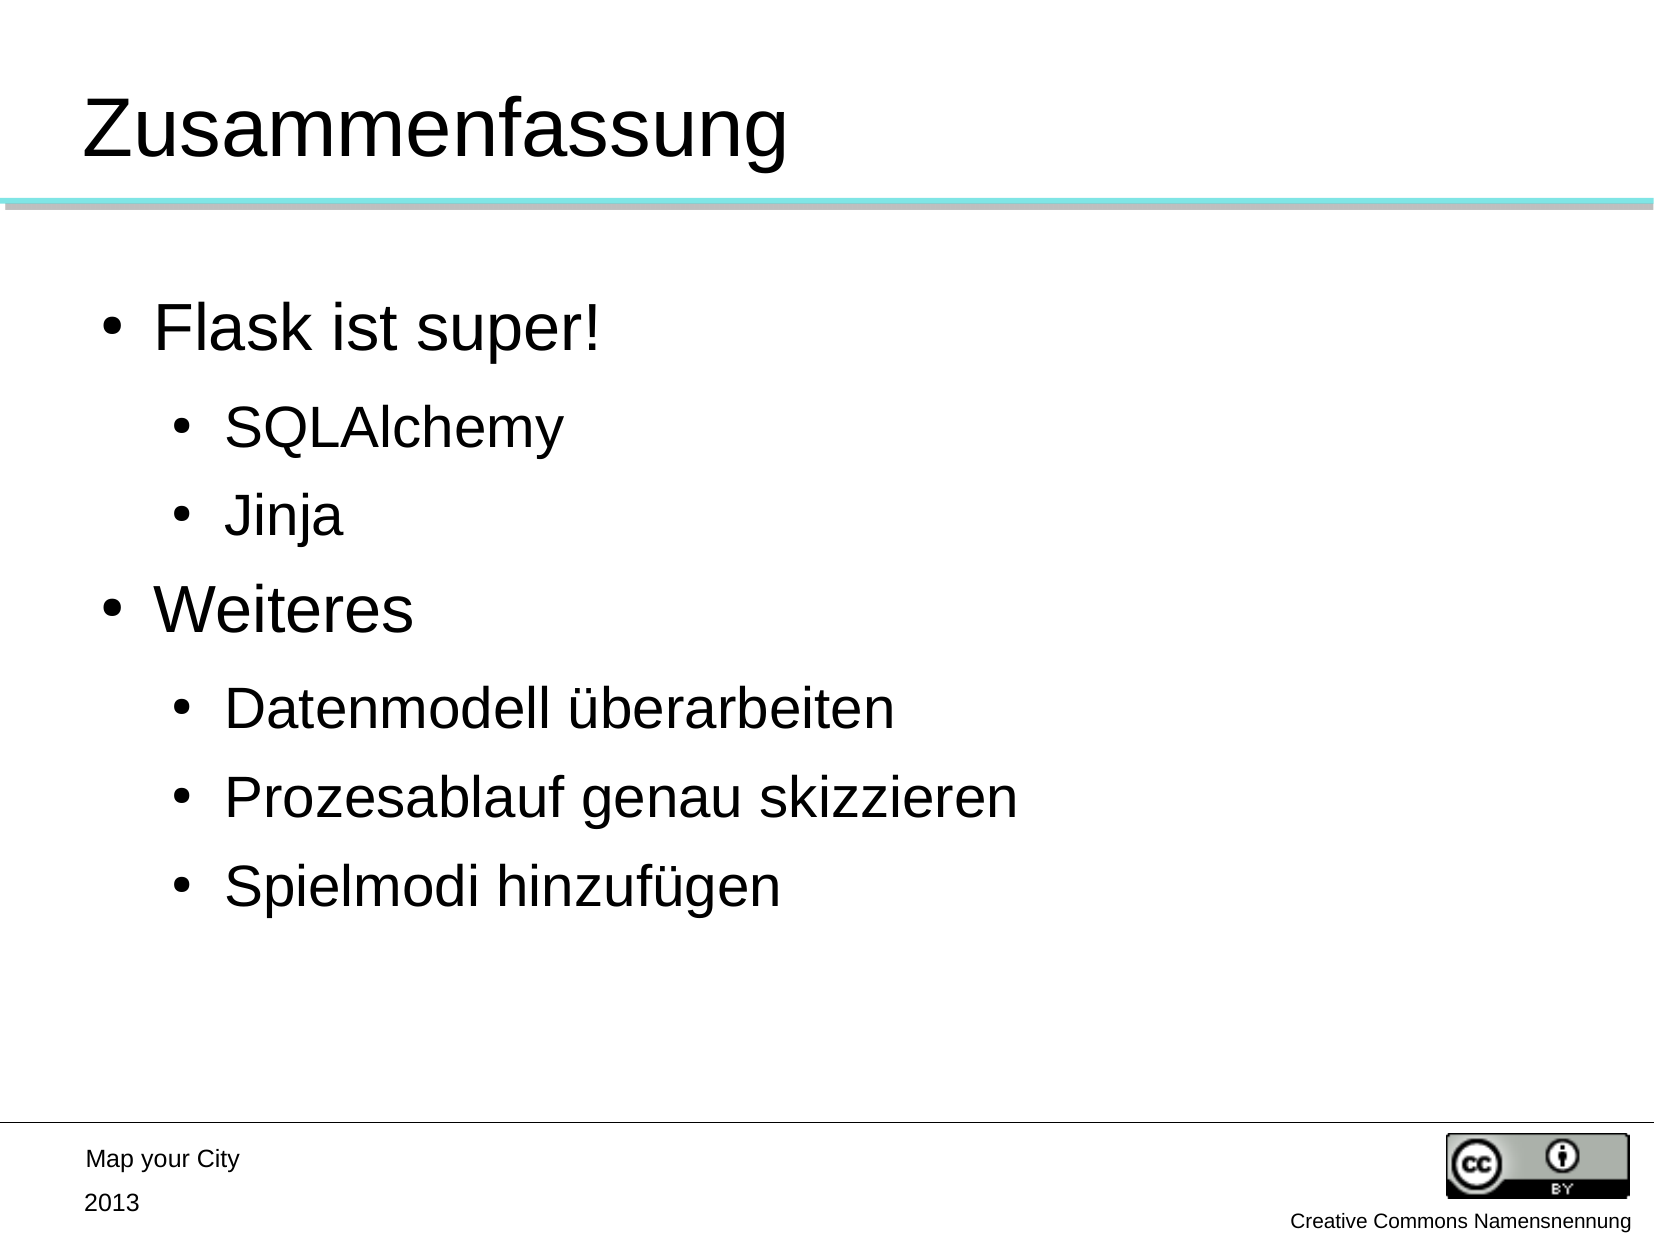

# Zusammenfassung
Flask ist super!
SQLAlchemy
Jinja
Weiteres
Datenmodell überarbeiten
Prozesablauf genau skizzieren
Spielmodi hinzufügen
Map your City
2013
Creative Commons Namensnennung